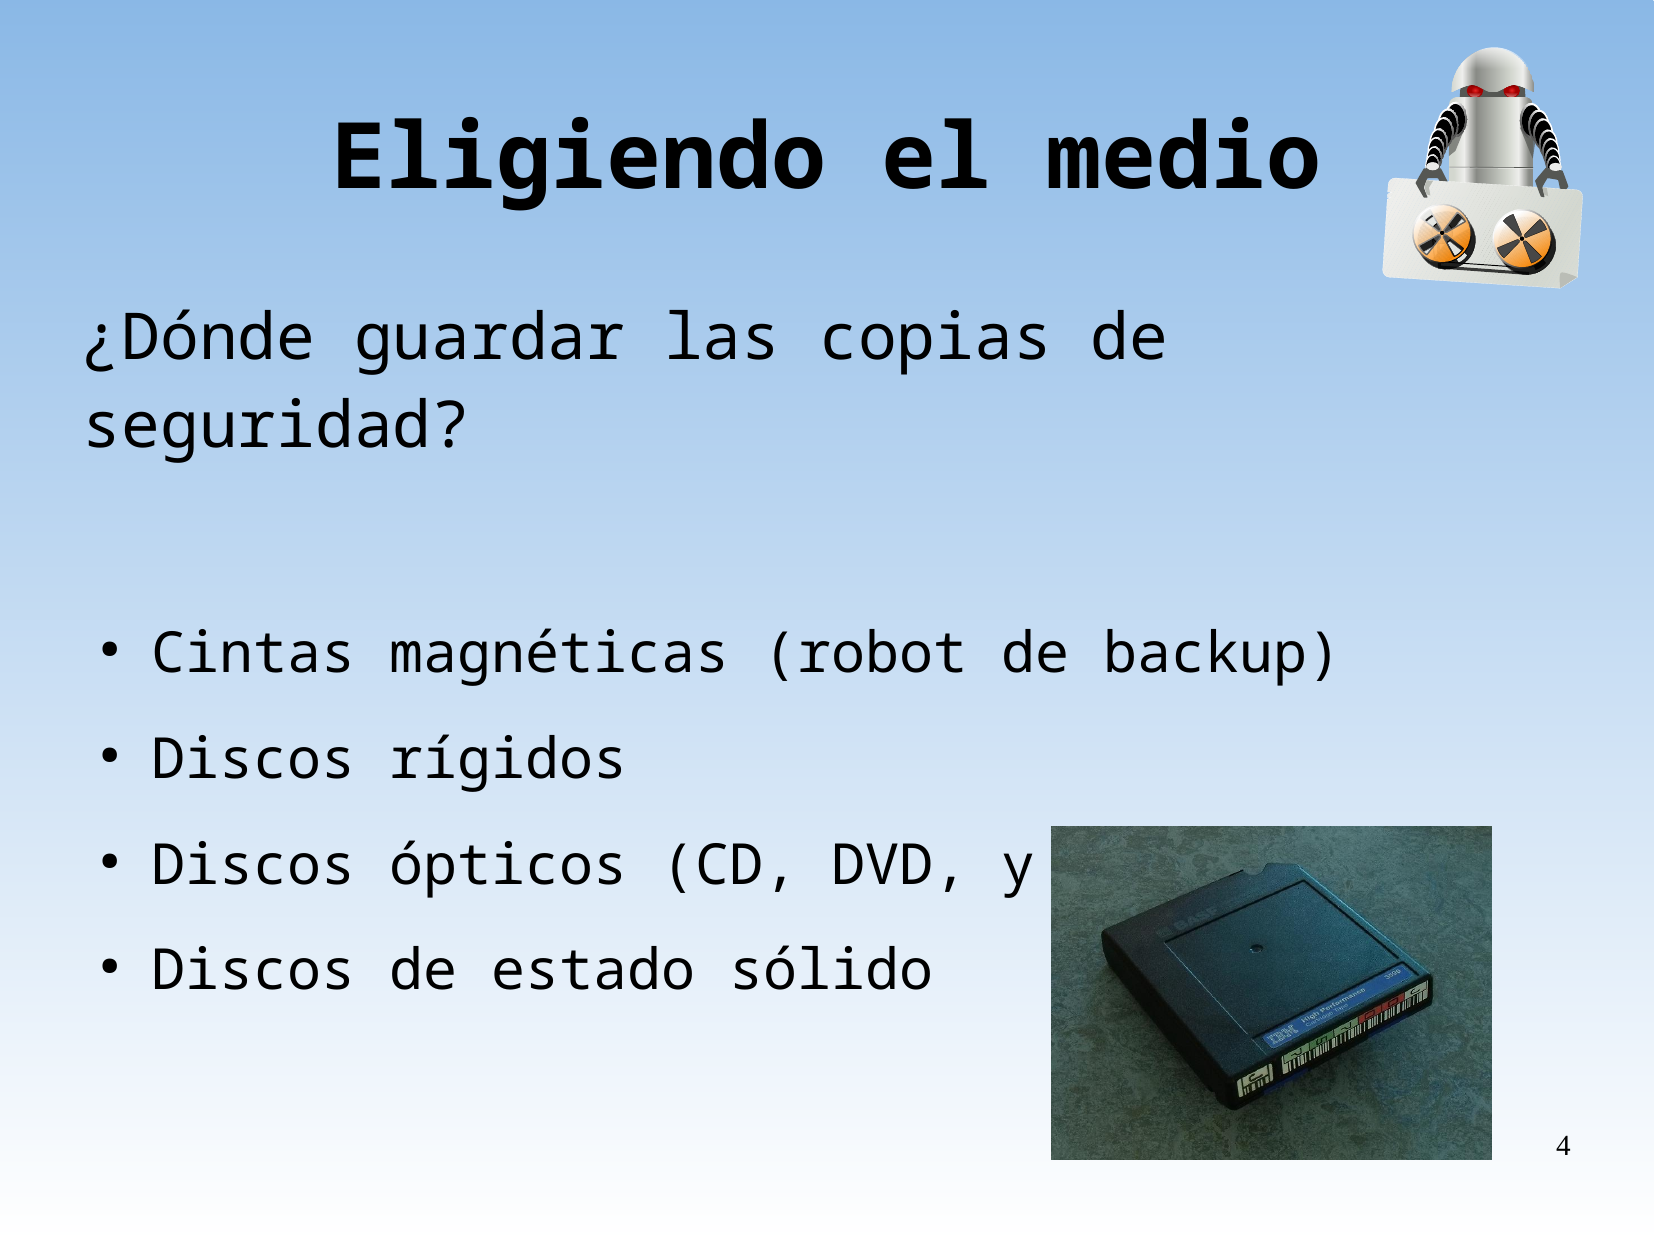

# Eligiendo el medio
¿Dónde guardar las copias de seguridad?
Cintas magnéticas (robot de backup)
Discos rígidos
Discos ópticos (CD, DVD, y BluRay)
Discos de estado sólido
4